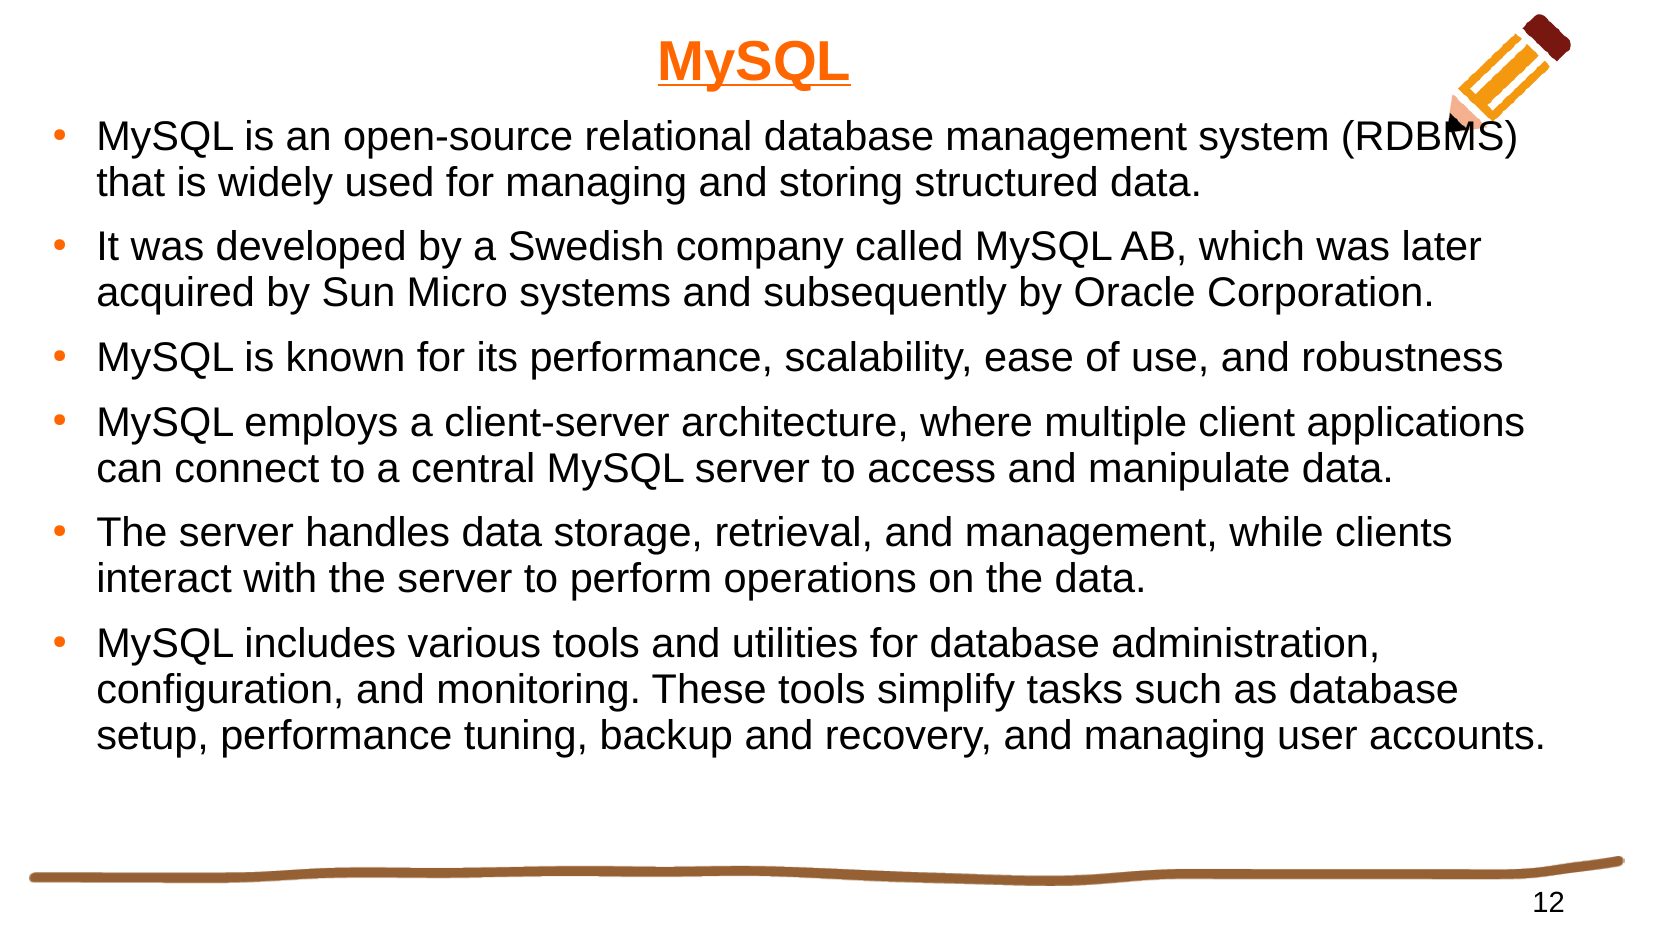

# MySQL
MySQL is an open-source relational database management system (RDBMS) that is widely used for managing and storing structured data.
It was developed by a Swedish company called MySQL AB, which was later acquired by Sun Micro systems and subsequently by Oracle Corporation.
MySQL is known for its performance, scalability, ease of use, and robustness
MySQL employs a client-server architecture, where multiple client applications can connect to a central MySQL server to access and manipulate data.
The server handles data storage, retrieval, and management, while clients interact with the server to perform operations on the data.
MySQL includes various tools and utilities for database administration, configuration, and monitoring. These tools simplify tasks such as database setup, performance tuning, backup and recovery, and managing user accounts.
12